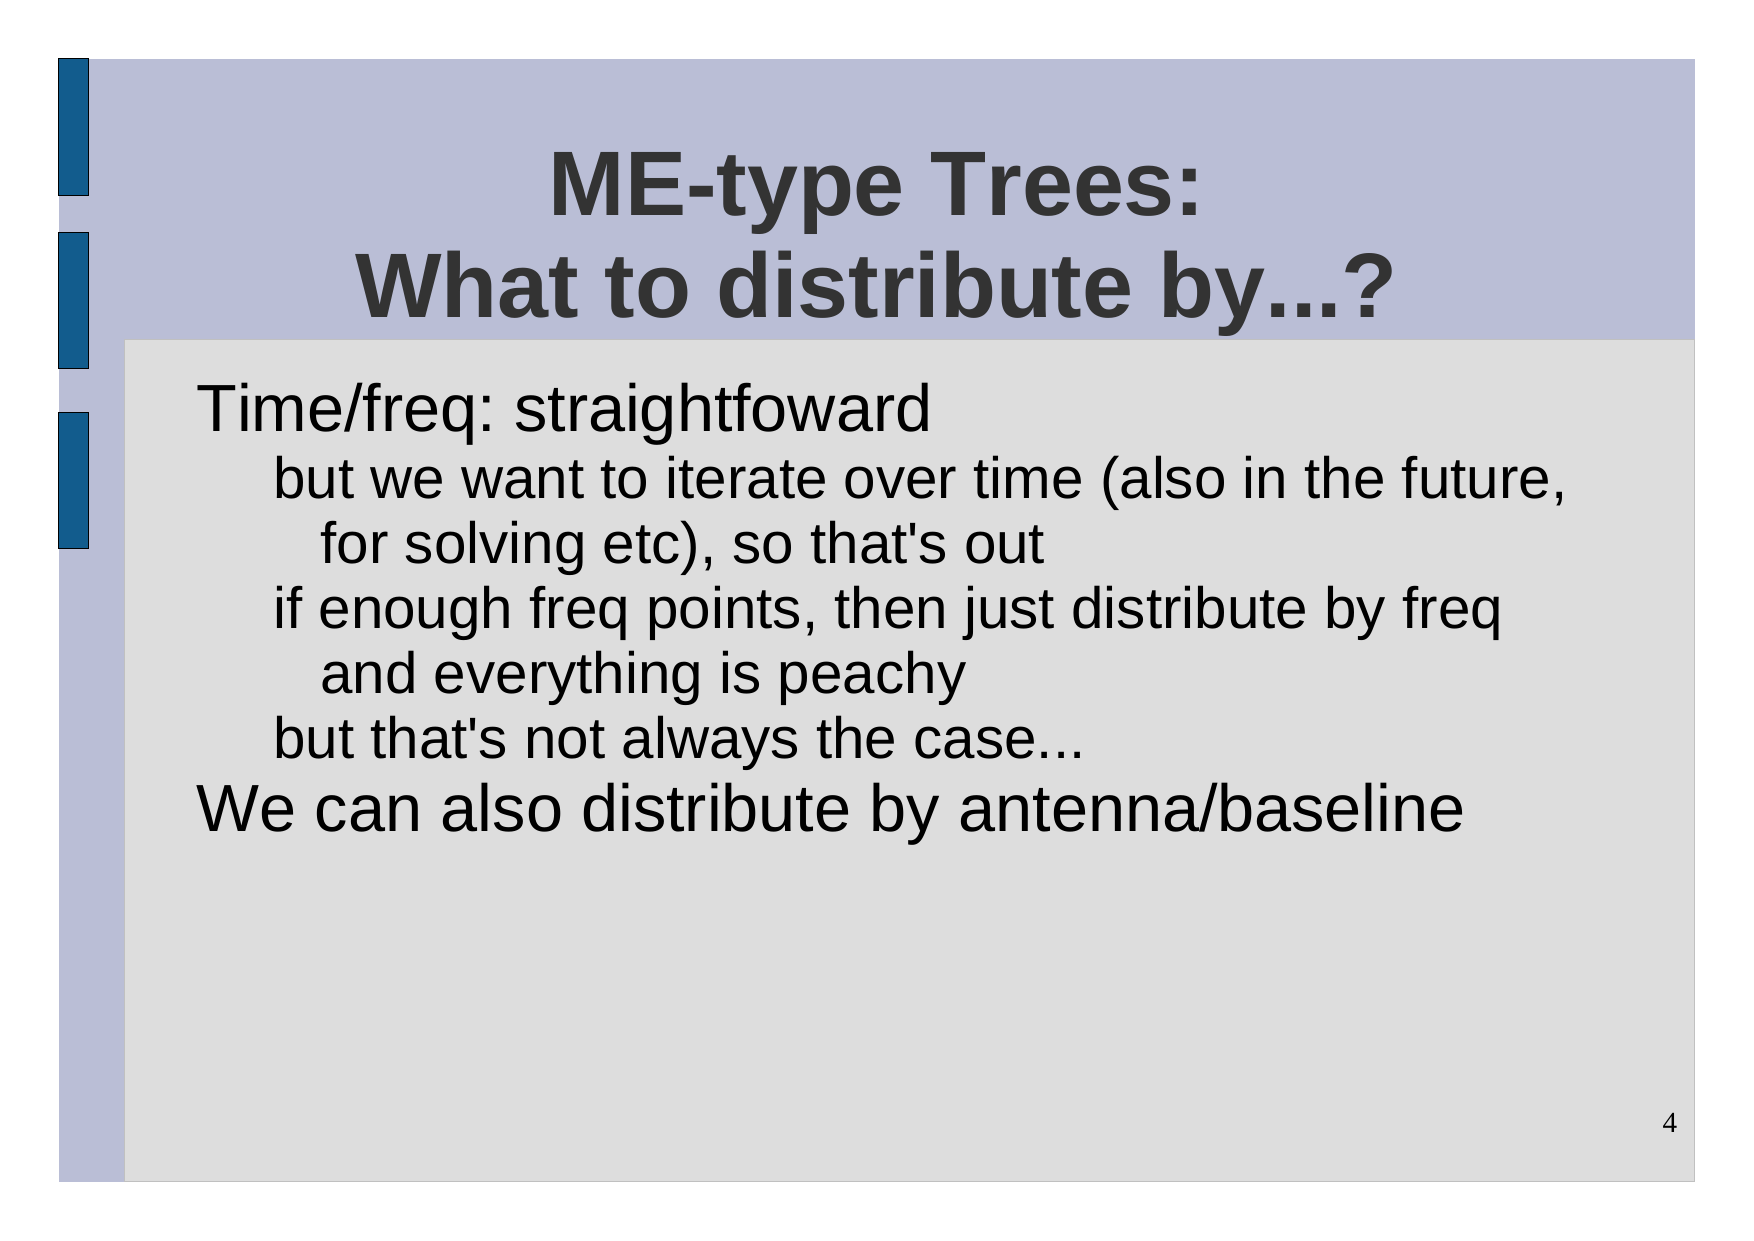

# ME-type Trees: What to distribute by...?
Time/freq: straightfoward
but we want to iterate over time (also in the future, for solving etc), so that's out
if enough freq points, then just distribute by freq and everything is peachy
but that's not always the case...
We can also distribute by antenna/baseline
4